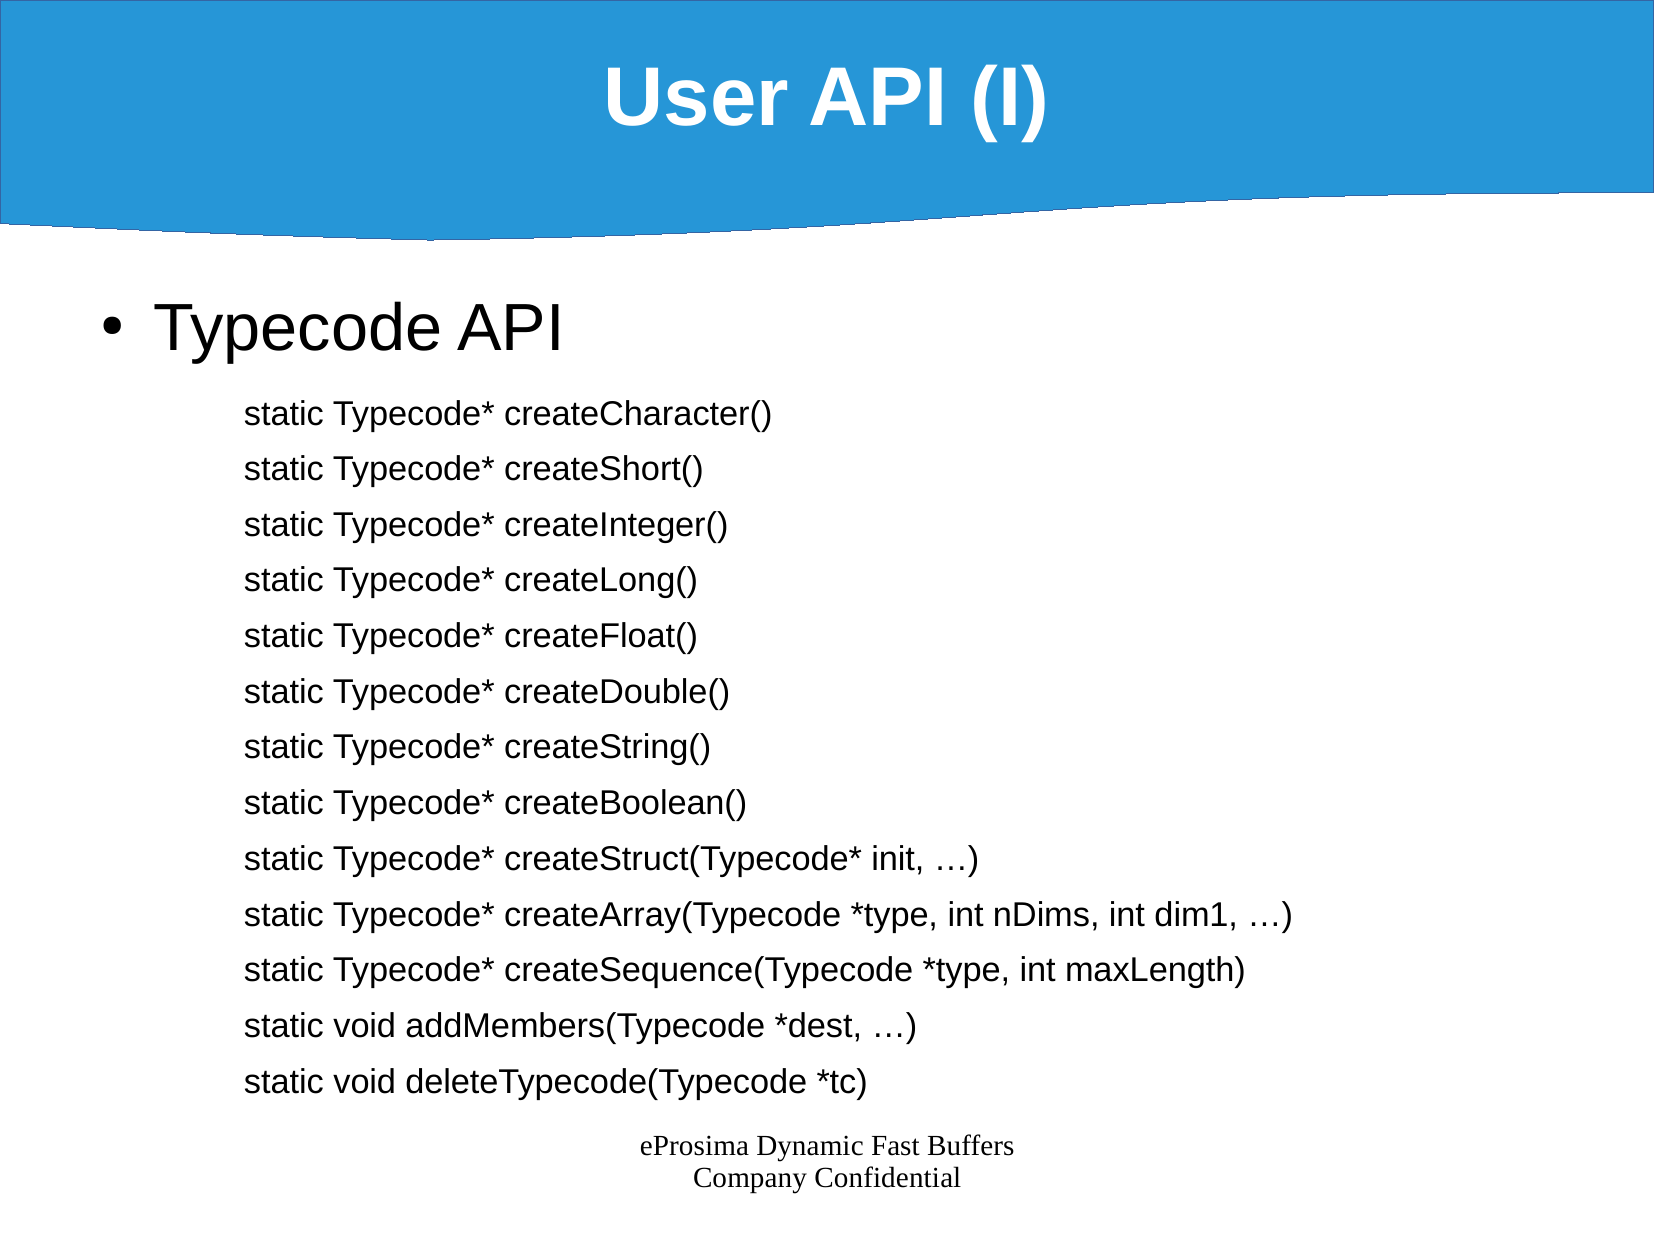

User API (I)
# Typecode API
static Typecode* createCharacter()
static Typecode* createShort()
static Typecode* createInteger()
static Typecode* createLong()
static Typecode* createFloat()
static Typecode* createDouble()
static Typecode* createString()
static Typecode* createBoolean()
static Typecode* createStruct(Typecode* init, …)
static Typecode* createArray(Typecode *type, int nDims, int dim1, …)
static Typecode* createSequence(Typecode *type, int maxLength)
static void addMembers(Typecode *dest, …)
static void deleteTypecode(Typecode *tc)
eProsima Dynamic Fast Buffers